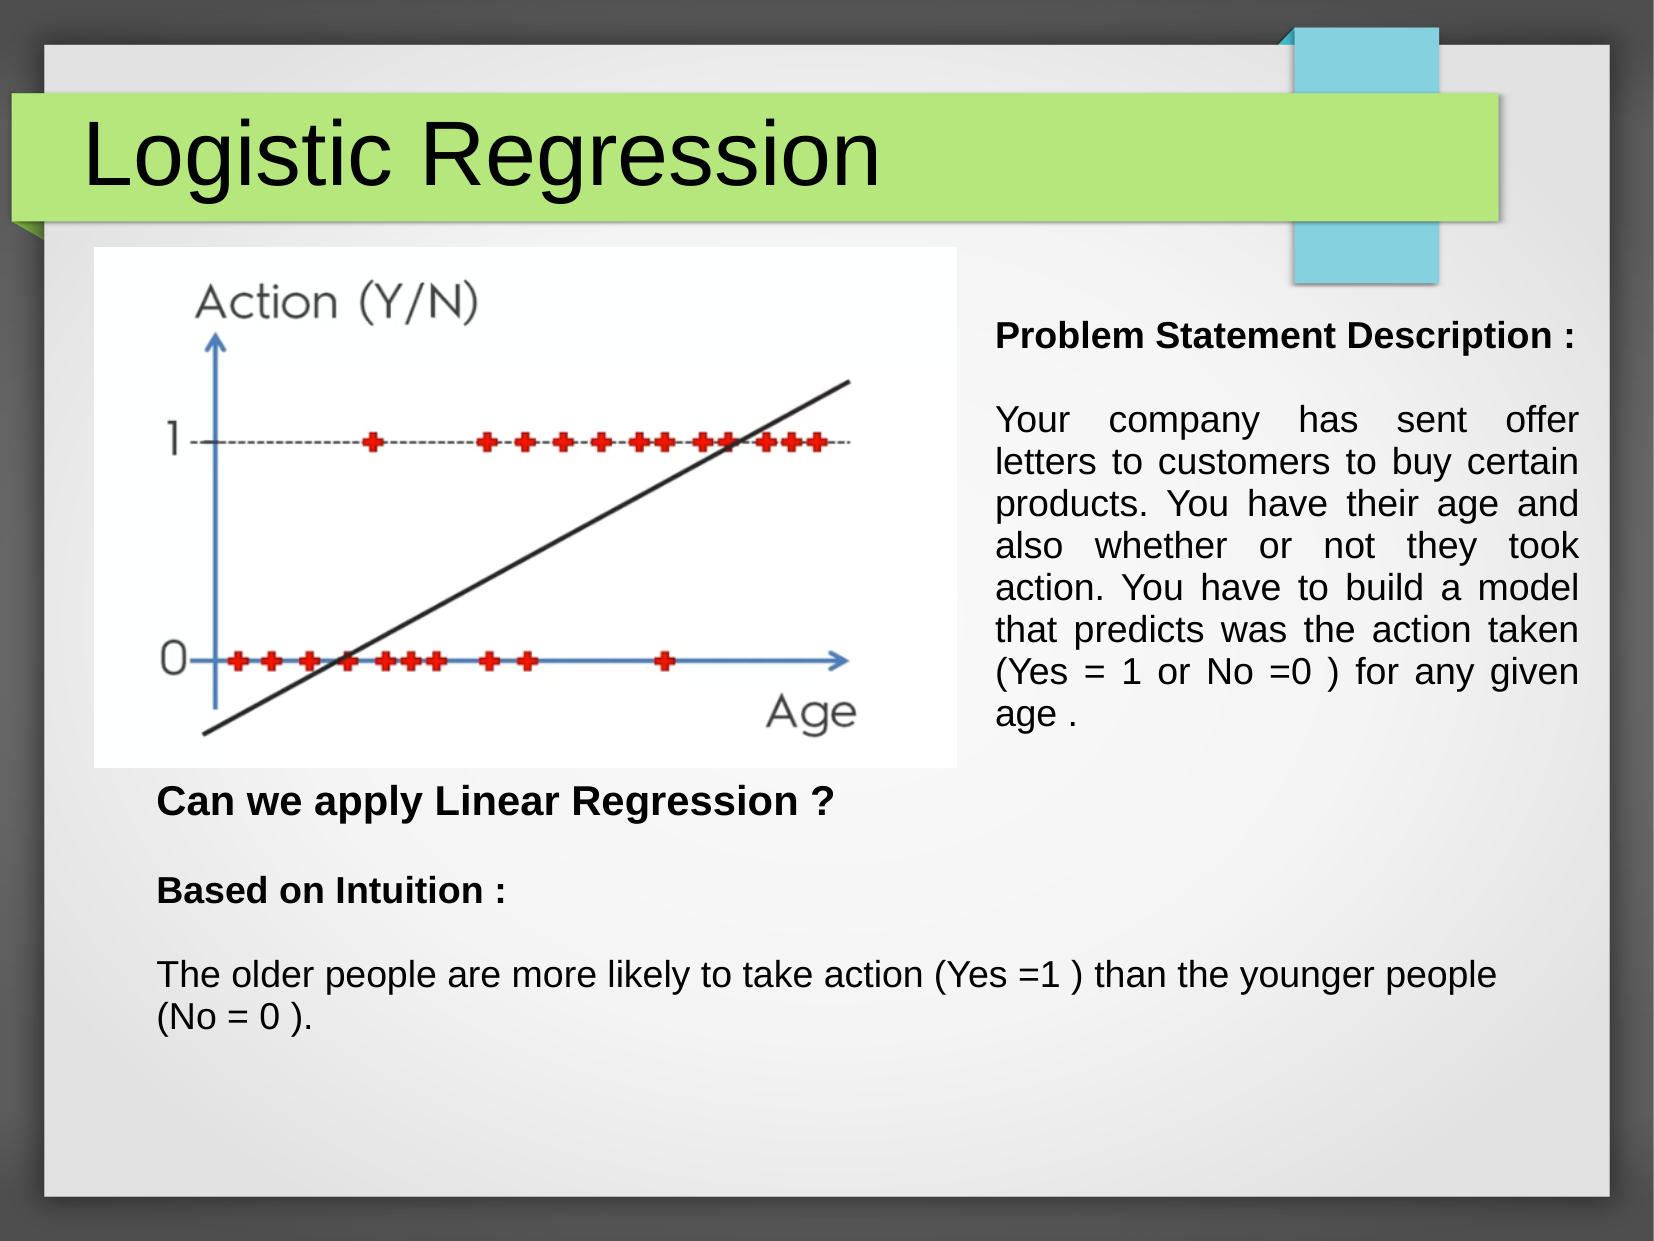

# Logistic Regression
Problem Statement Description :
Your company has sent offer letters to customers to buy certain products. You have their age and also whether or not they took action. You have to build a model that predicts was the action taken (Yes = 1 or No =0 ) for any given age .
Can we apply Linear Regression ?
Based on Intuition :
The older people are more likely to take action (Yes =1 ) than the younger people (No = 0 ).